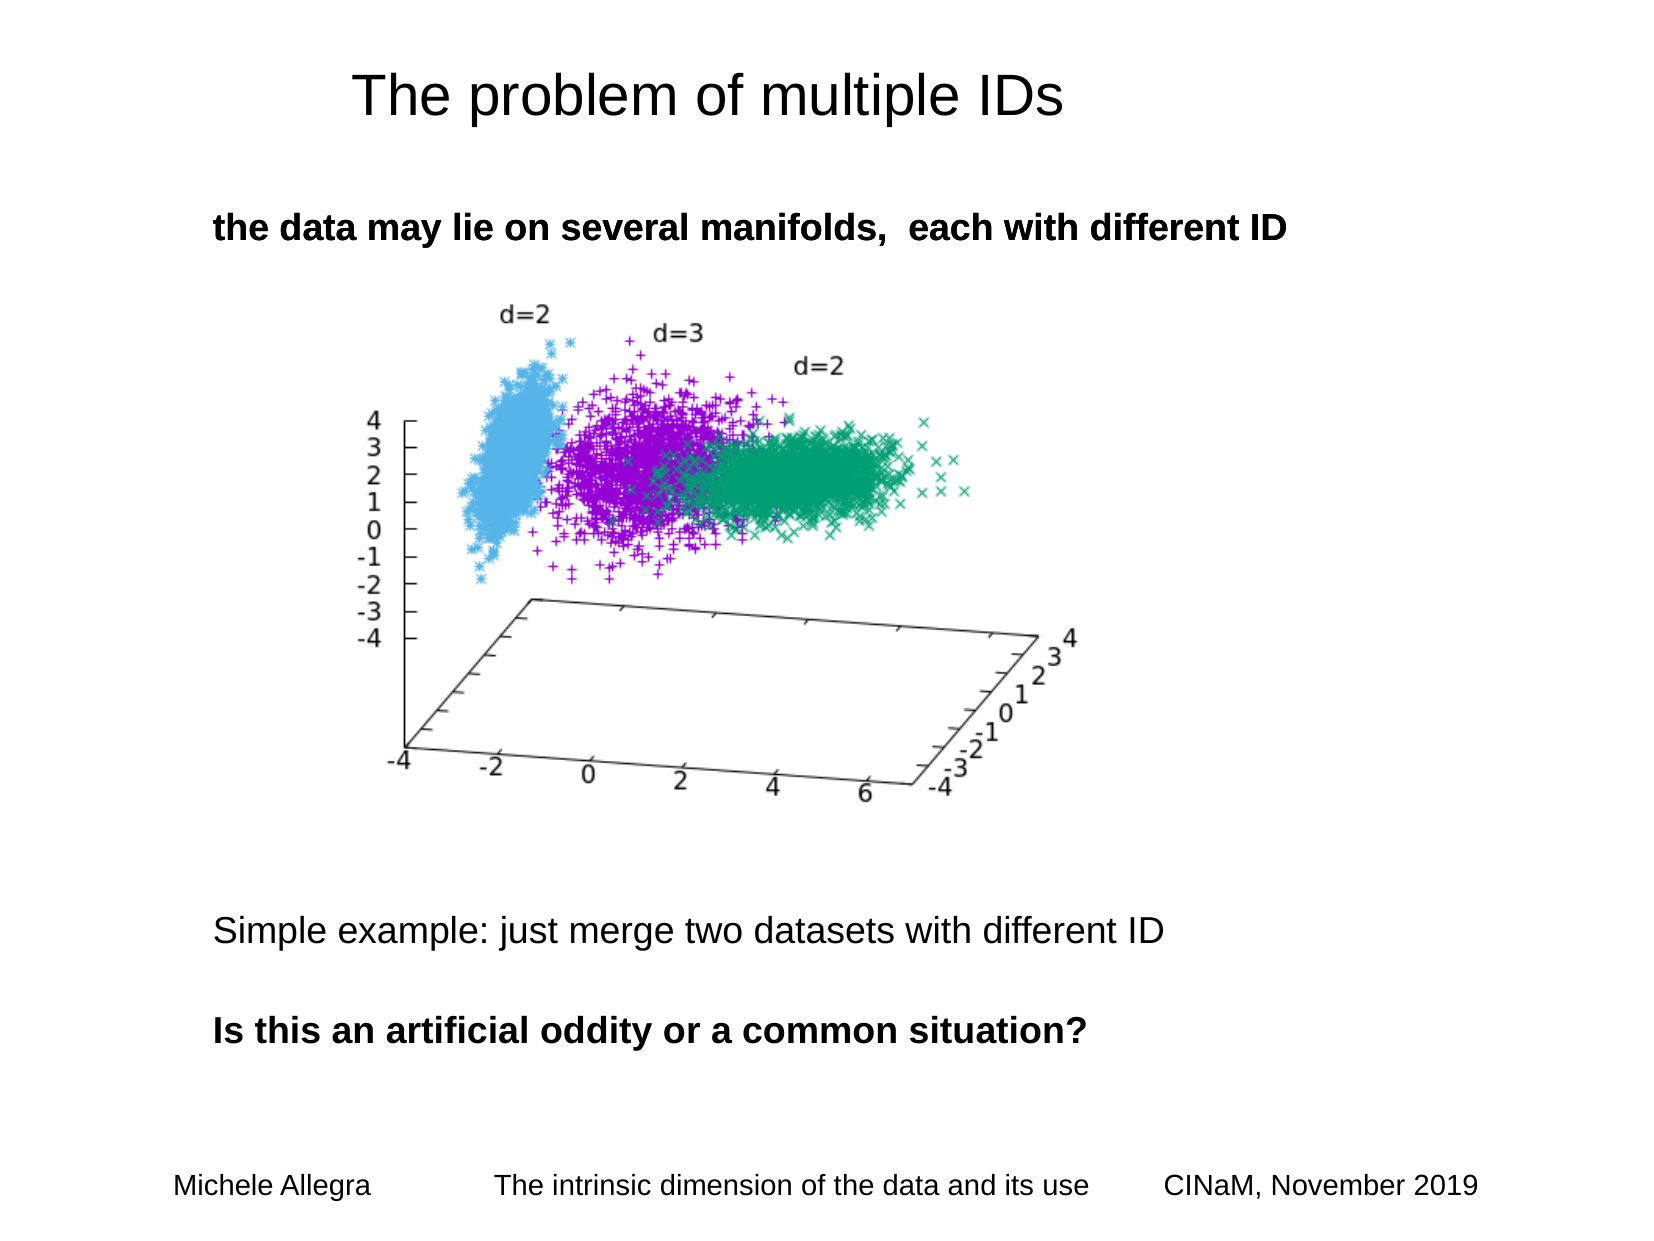

The problem of multiple IDs
the data may lie on several manifolds, each with different ID
the data may lie on several manifolds, each with different ID
#
Simple example: just merge two datasets with different ID
Is this an artificial oddity or a common situation?
Michele Allegra The intrinsic dimension of the data and its use CINaM, November 2019